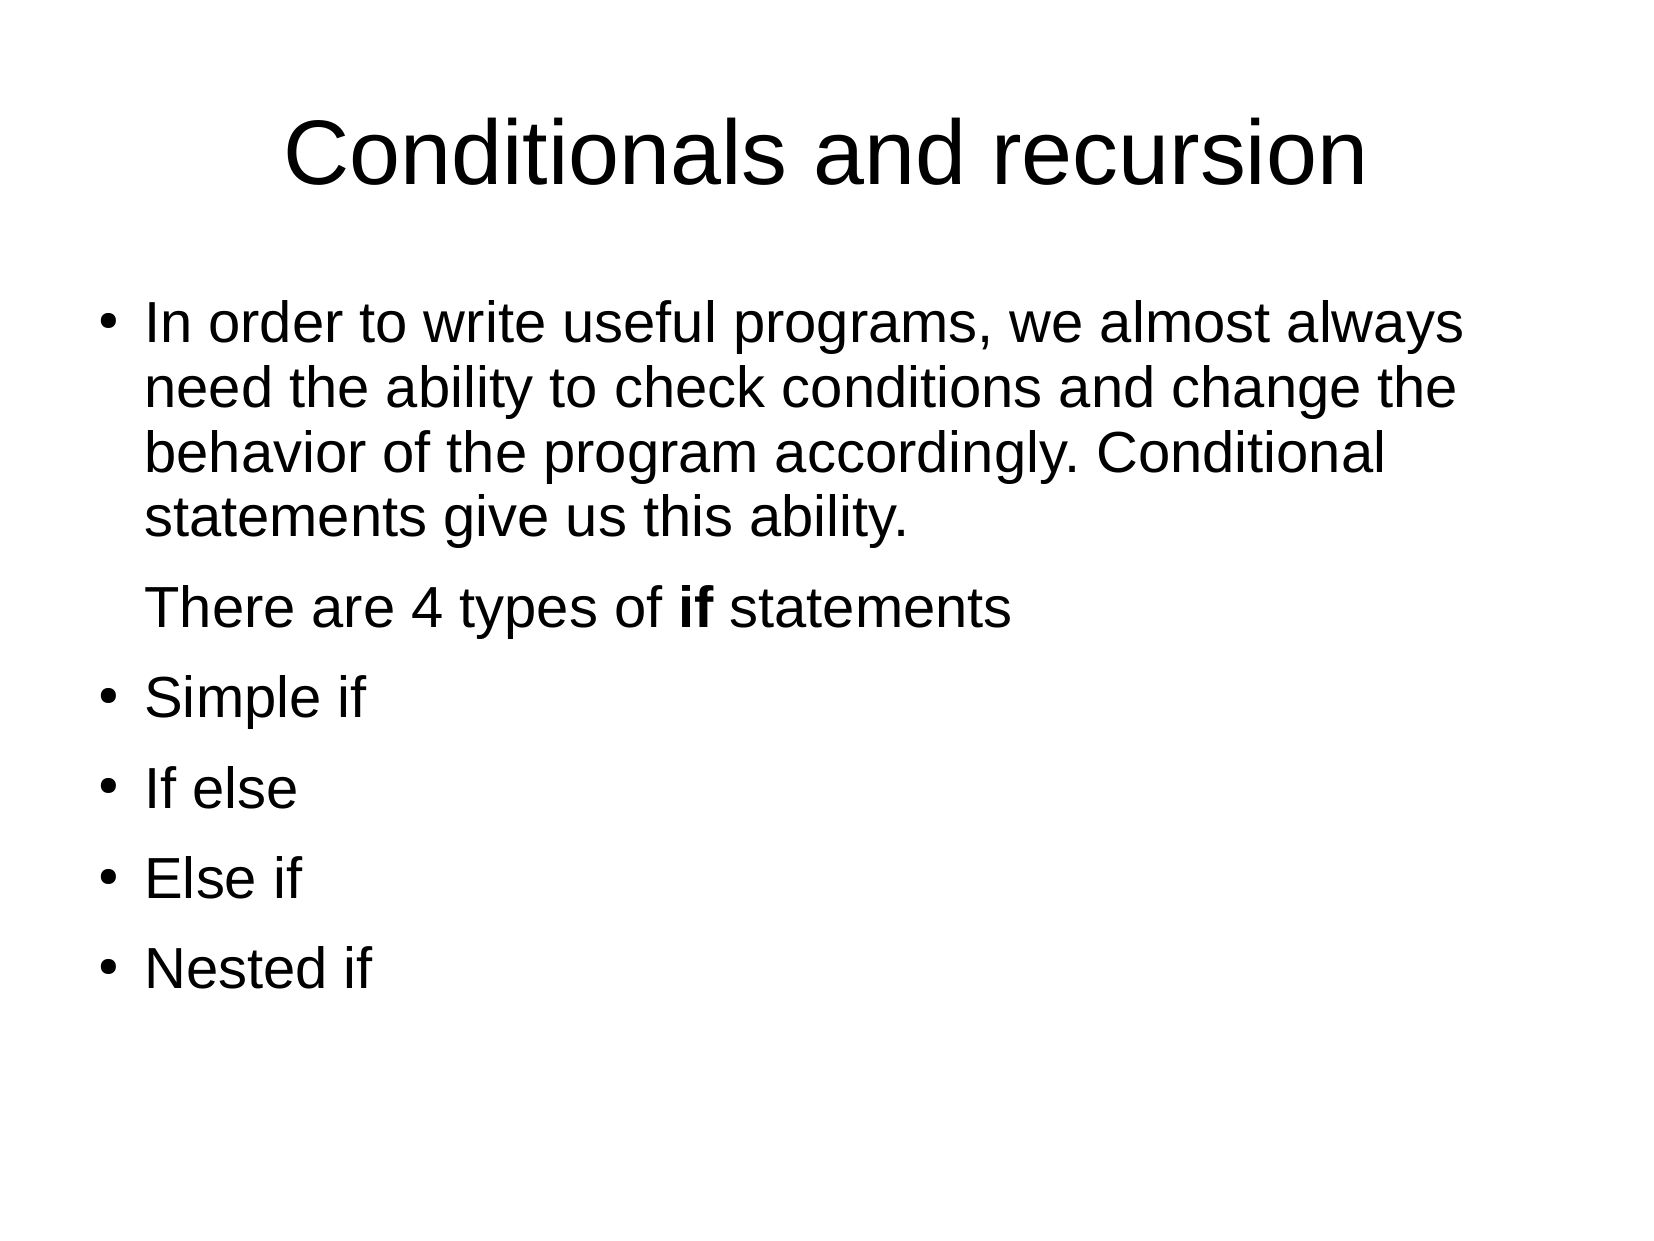

# Conditionals and recursion
In order to write useful programs, we almost always need the ability to check conditions and change the behavior of the program accordingly. Conditional statements give us this ability.
There are 4 types of if statements
Simple if
If else
Else if
Nested if